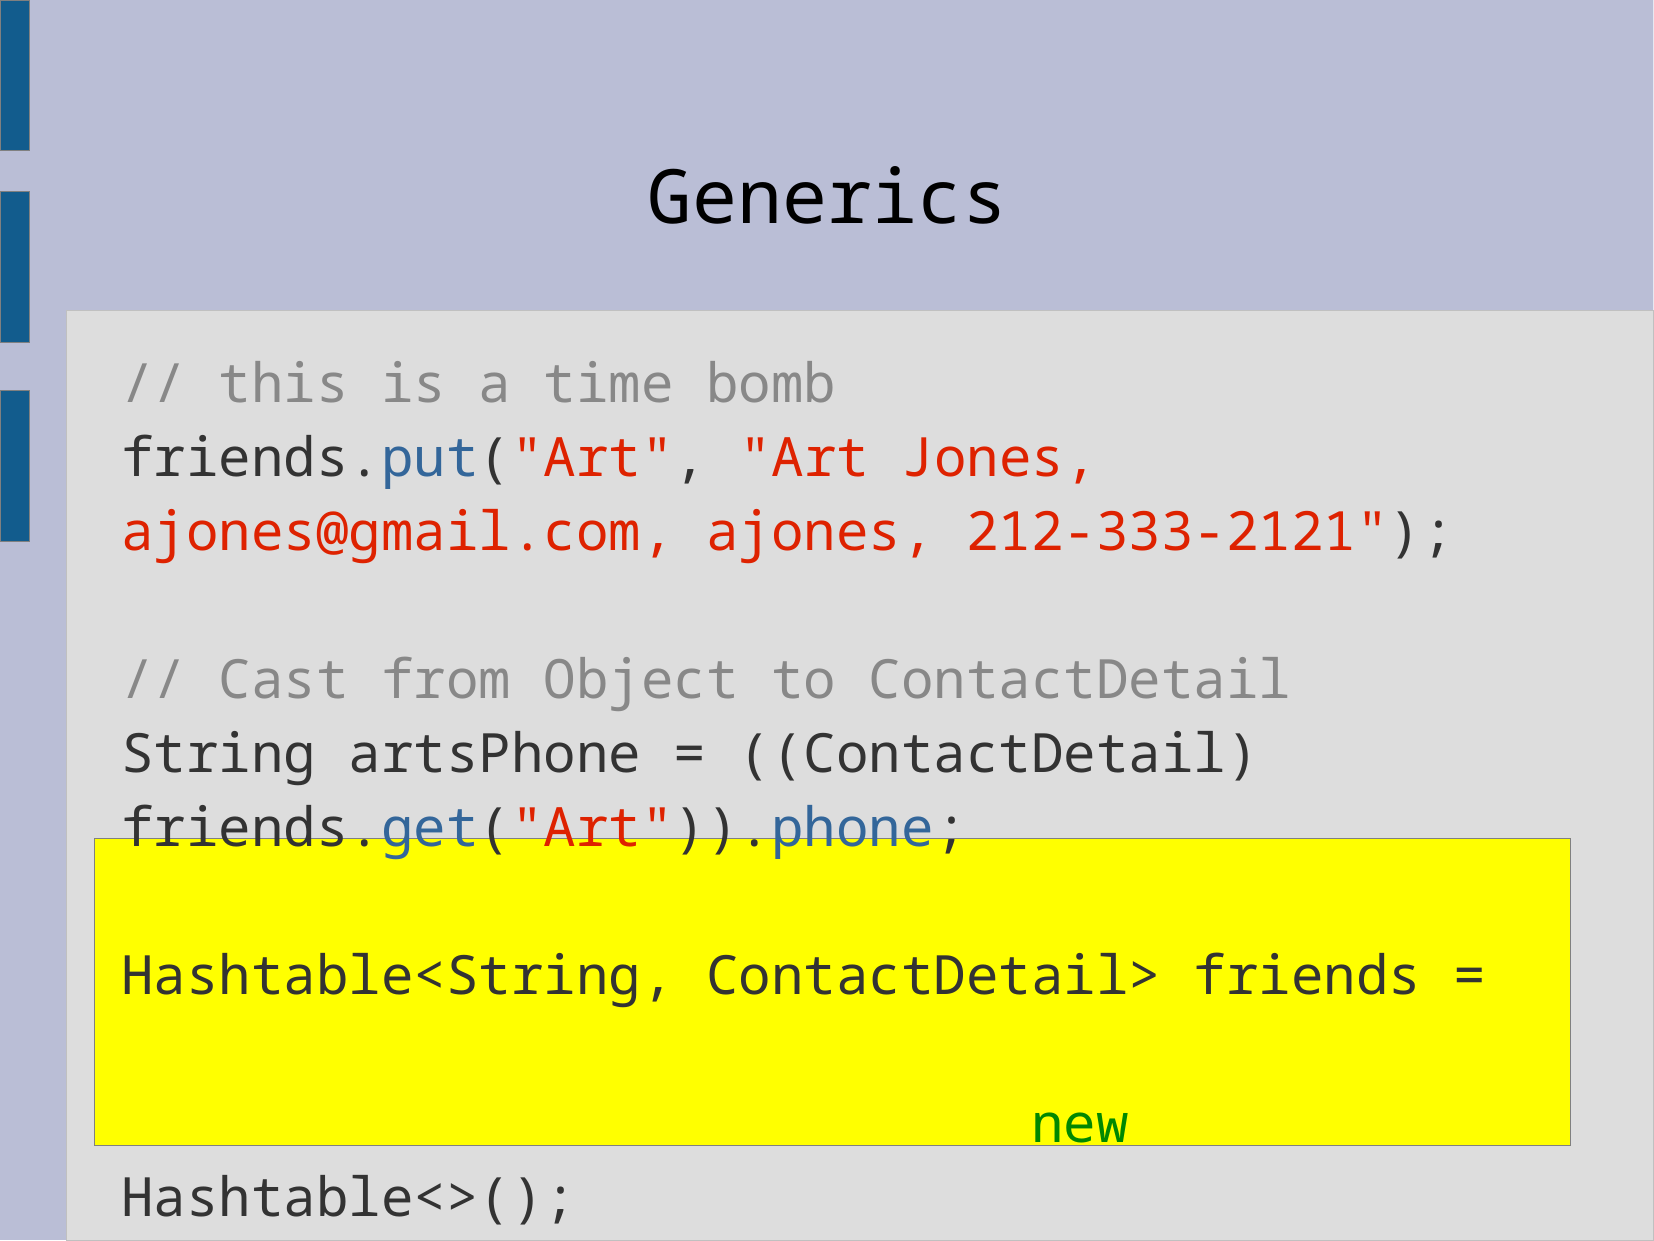

# Generics
// this is a time bomb
friends.put("Art", "Art Jones, ajones@gmail.com, ajones, 212-333-2121");
// Cast from Object to ContactDetail
String artsPhone = ((ContactDetail) friends.get("Art")).phone;
Hashtable<String, ContactDetail> friends =
 new Hashtable<>();